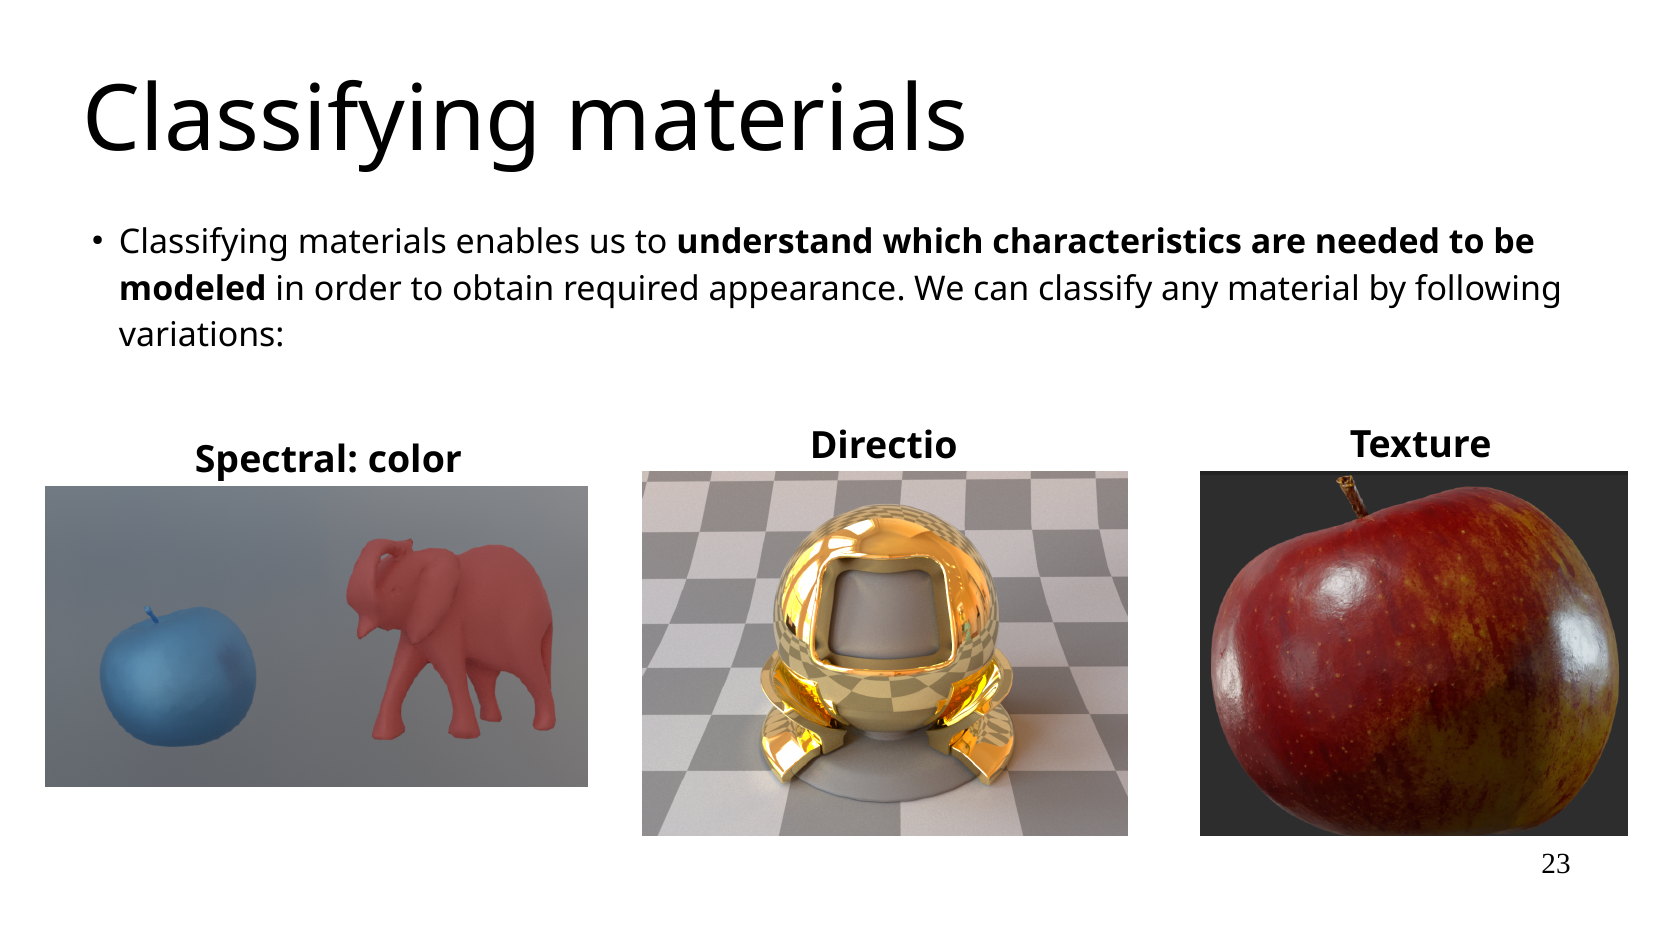

# Classifying materials
Classifying materials enables us to understand which characteristics are needed to be modeled in order to obtain required appearance. We can classify any material by following variations:
Texture
Directional
Spectral: color
23